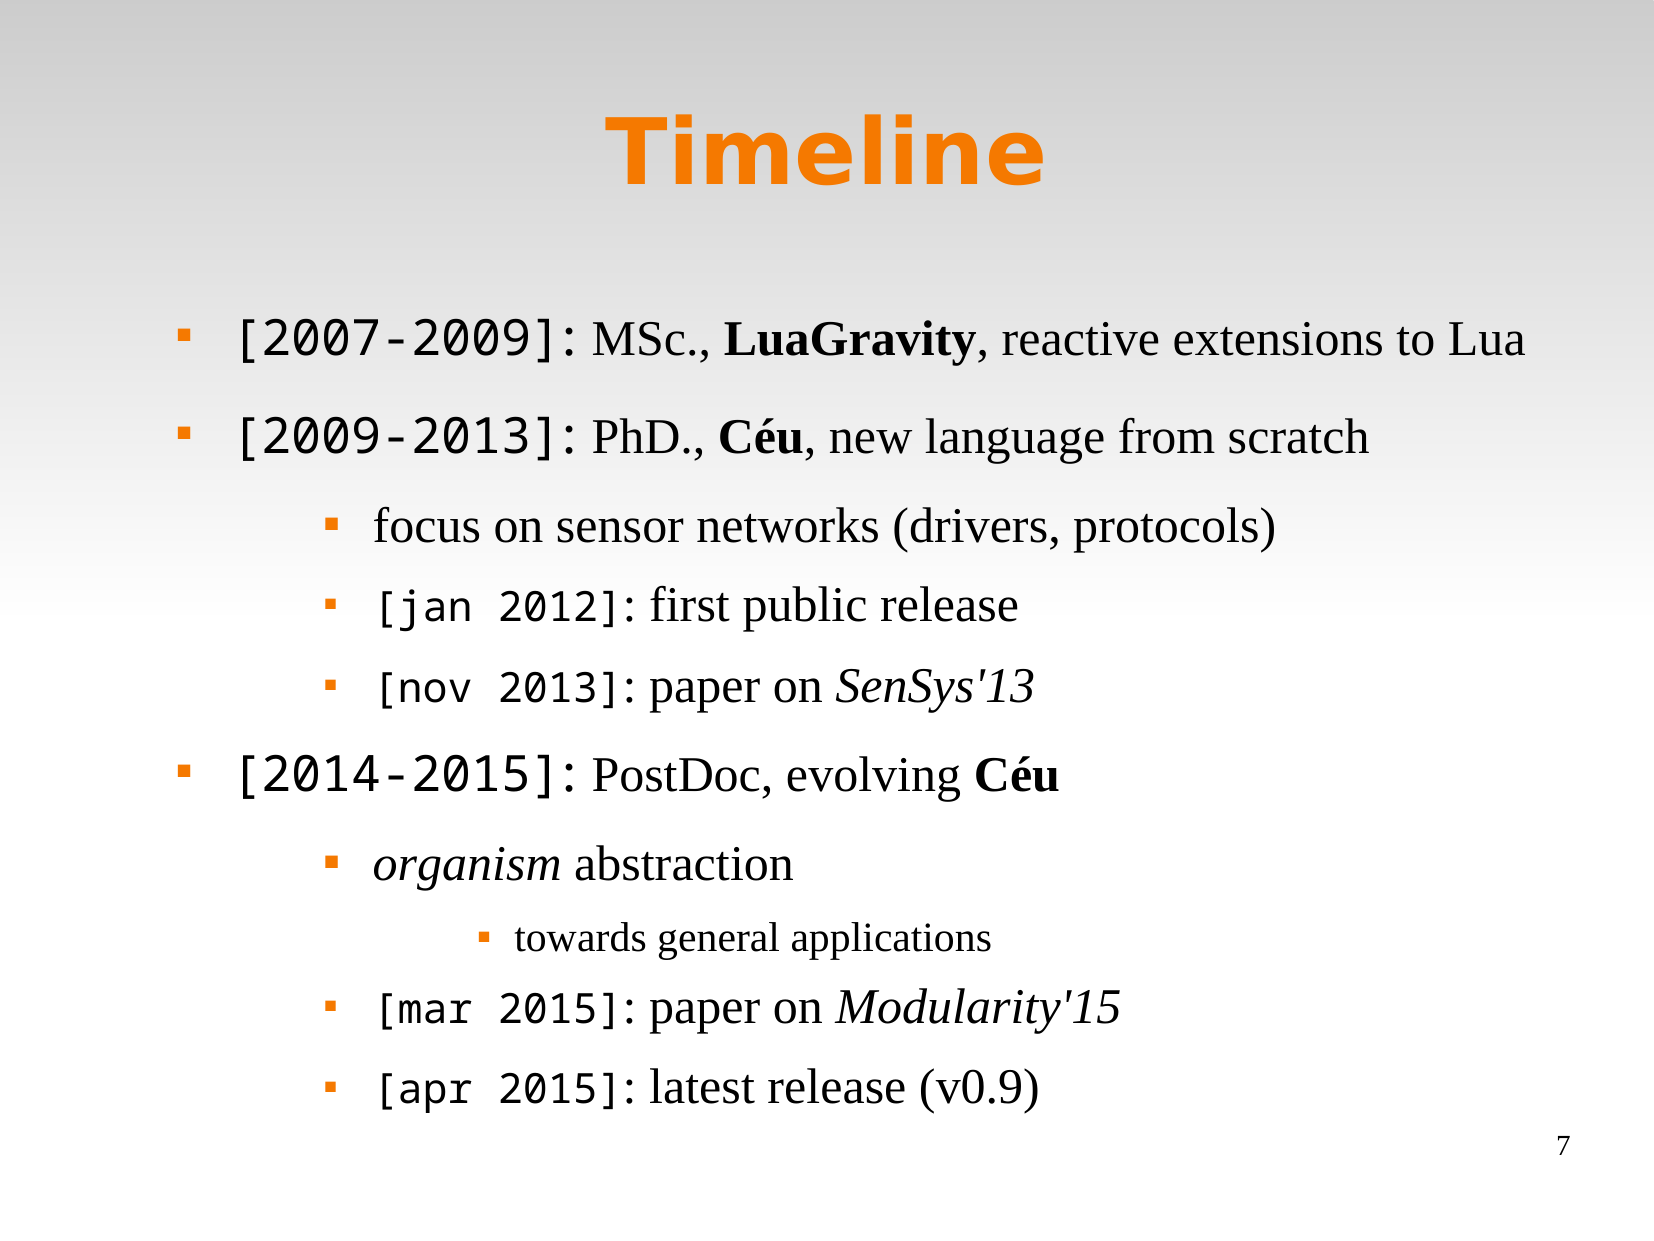

# Timeline
[2007-2009]: MSc., LuaGravity, reactive extensions to Lua
[2009-2013]: PhD., Céu, new language from scratch
focus on sensor networks (drivers, protocols)
[jan 2012]: first public release
[nov 2013]: paper on SenSys'13
[2014-2015]: PostDoc, evolving Céu
organism abstraction
towards general applications
[mar 2015]: paper on Modularity'15
[apr 2015]: latest release (v0.9)
7